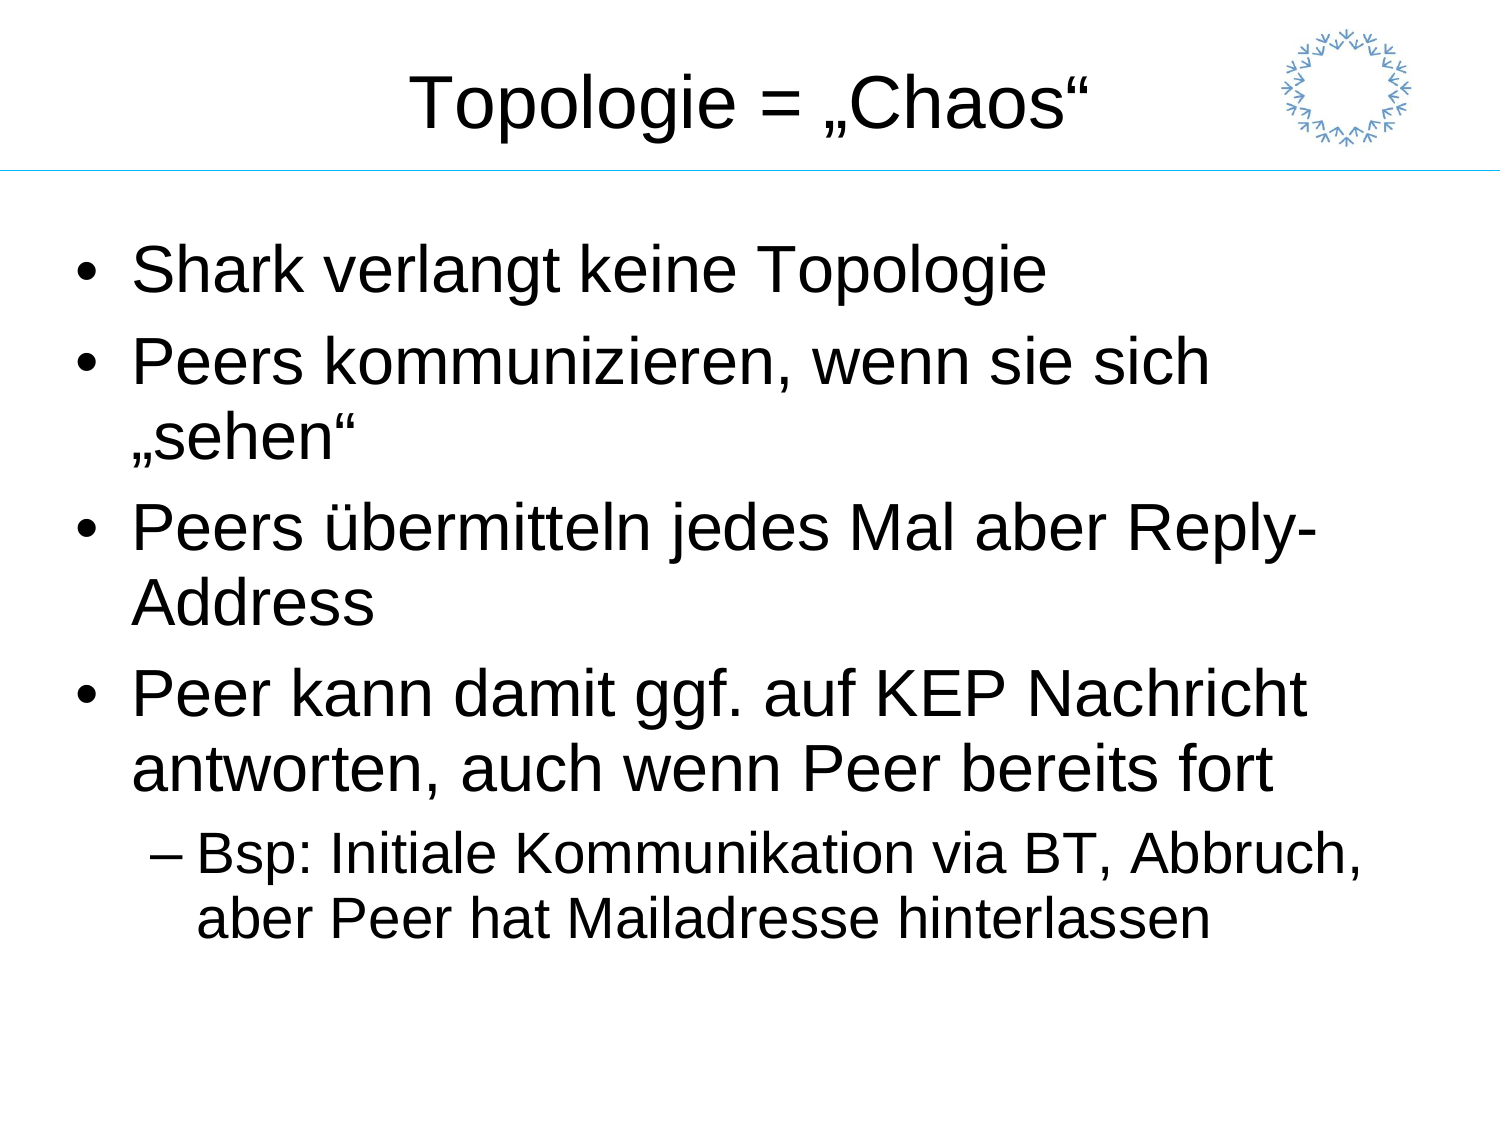

# Topologie = „Chaos“
Shark verlangt keine Topologie
Peers kommunizieren, wenn sie sich „sehen“
Peers übermitteln jedes Mal aber Reply-Address
Peer kann damit ggf. auf KEP Nachricht antworten, auch wenn Peer bereits fort
Bsp: Initiale Kommunikation via BT, Abbruch, aber Peer hat Mailadresse hinterlassen